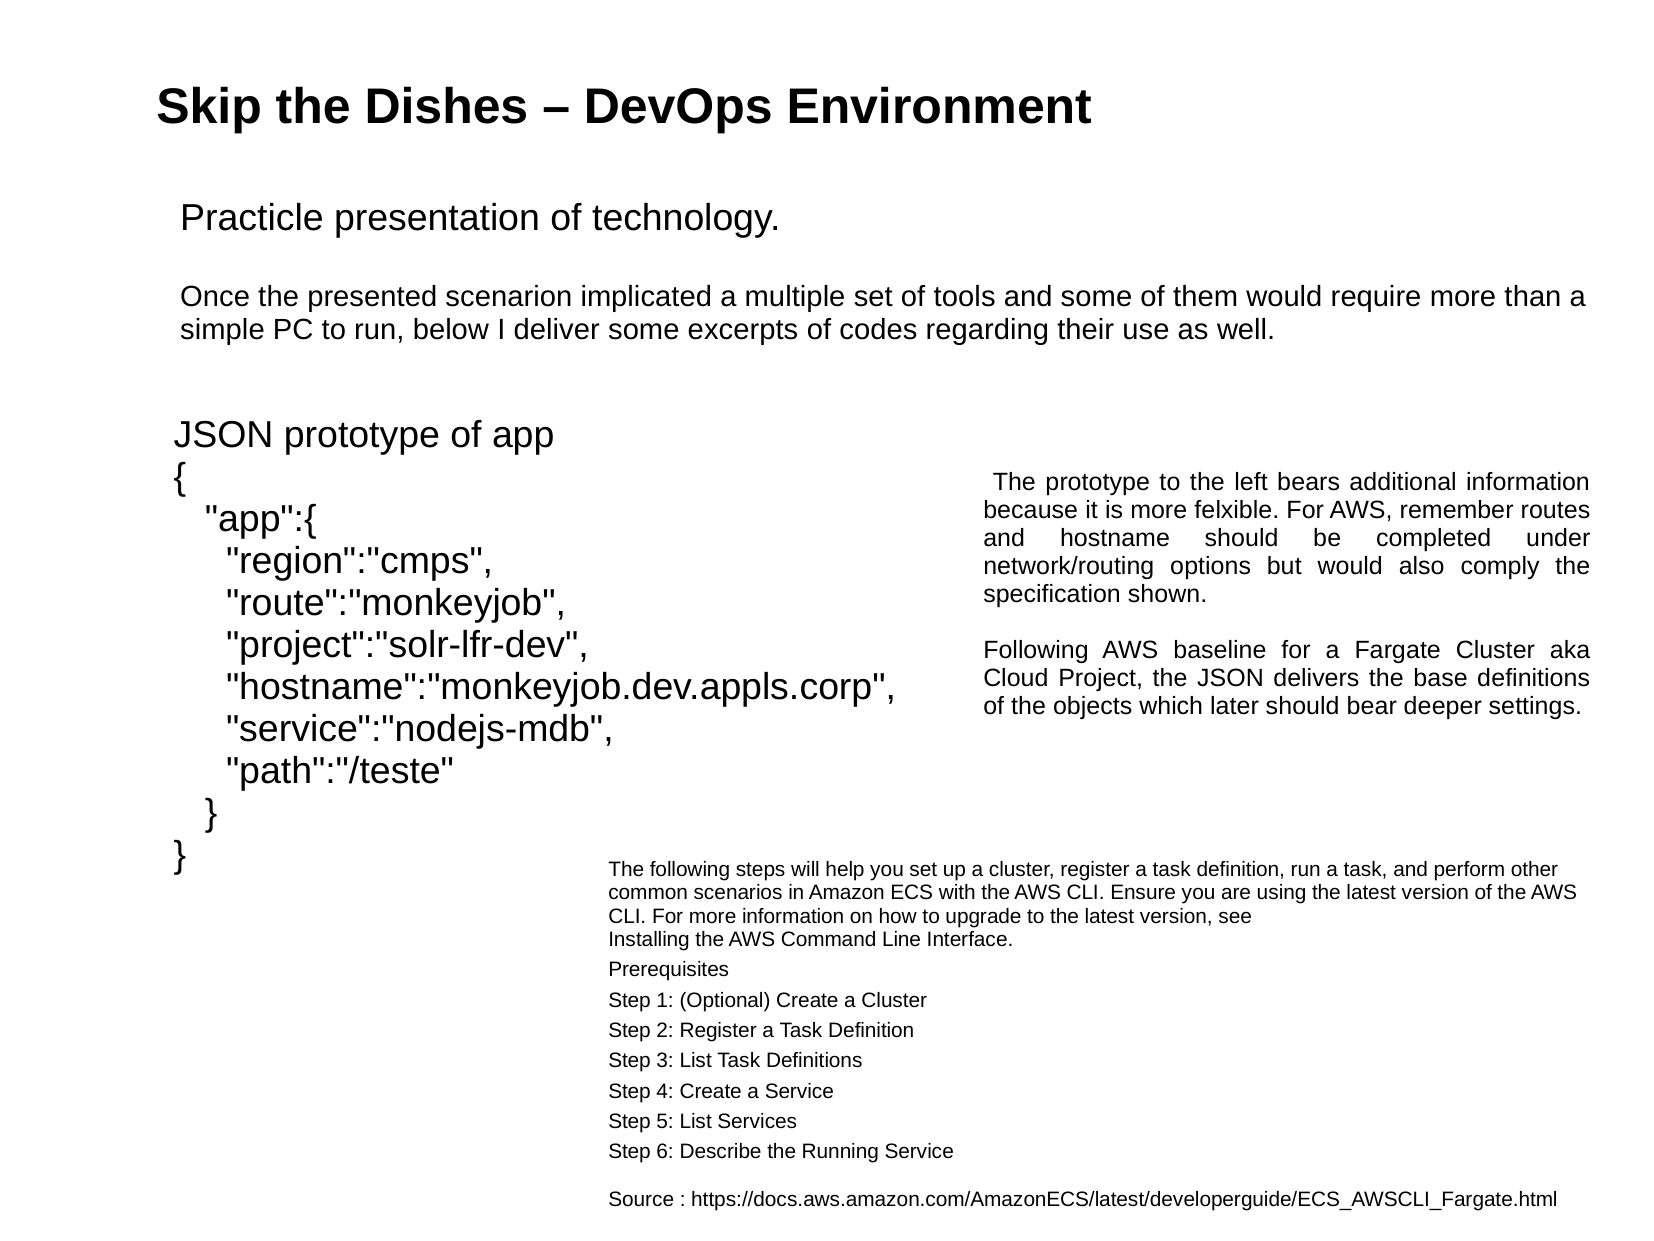

Skip the Dishes – DevOps Environment
Practicle presentation of technology.
Once the presented scenarion implicated a multiple set of tools and some of them would require more than a simple PC to run, below I deliver some excerpts of codes regarding their use as well.
JSON prototype of app
{
 "app":{
 "region":"cmps",
 "route":"monkeyjob",
 "project":"solr-lfr-dev",
 "hostname":"monkeyjob.dev.appls.corp",
 "service":"nodejs-mdb",
 "path":"/teste"
 }
}
 The prototype to the left bears additional information because it is more felxible. For AWS, remember routes and hostname should be completed under network/routing options but would also comply the specification shown.
Following AWS baseline for a Fargate Cluster aka Cloud Project, the JSON delivers the base definitions of the objects which later should bear deeper settings.
The following steps will help you set up a cluster, register a task definition, run a task, and perform other common scenarios in Amazon ECS with the AWS CLI. Ensure you are using the latest version of the AWS CLI. For more information on how to upgrade to the latest version, see Installing the AWS Command Line Interface.
Prerequisites
Step 1: (Optional) Create a Cluster
Step 2: Register a Task Definition
Step 3: List Task Definitions
Step 4: Create a Service
Step 5: List Services
Step 6: Describe the Running Service
Source : https://docs.aws.amazon.com/AmazonECS/latest/developerguide/ECS_AWSCLI_Fargate.html